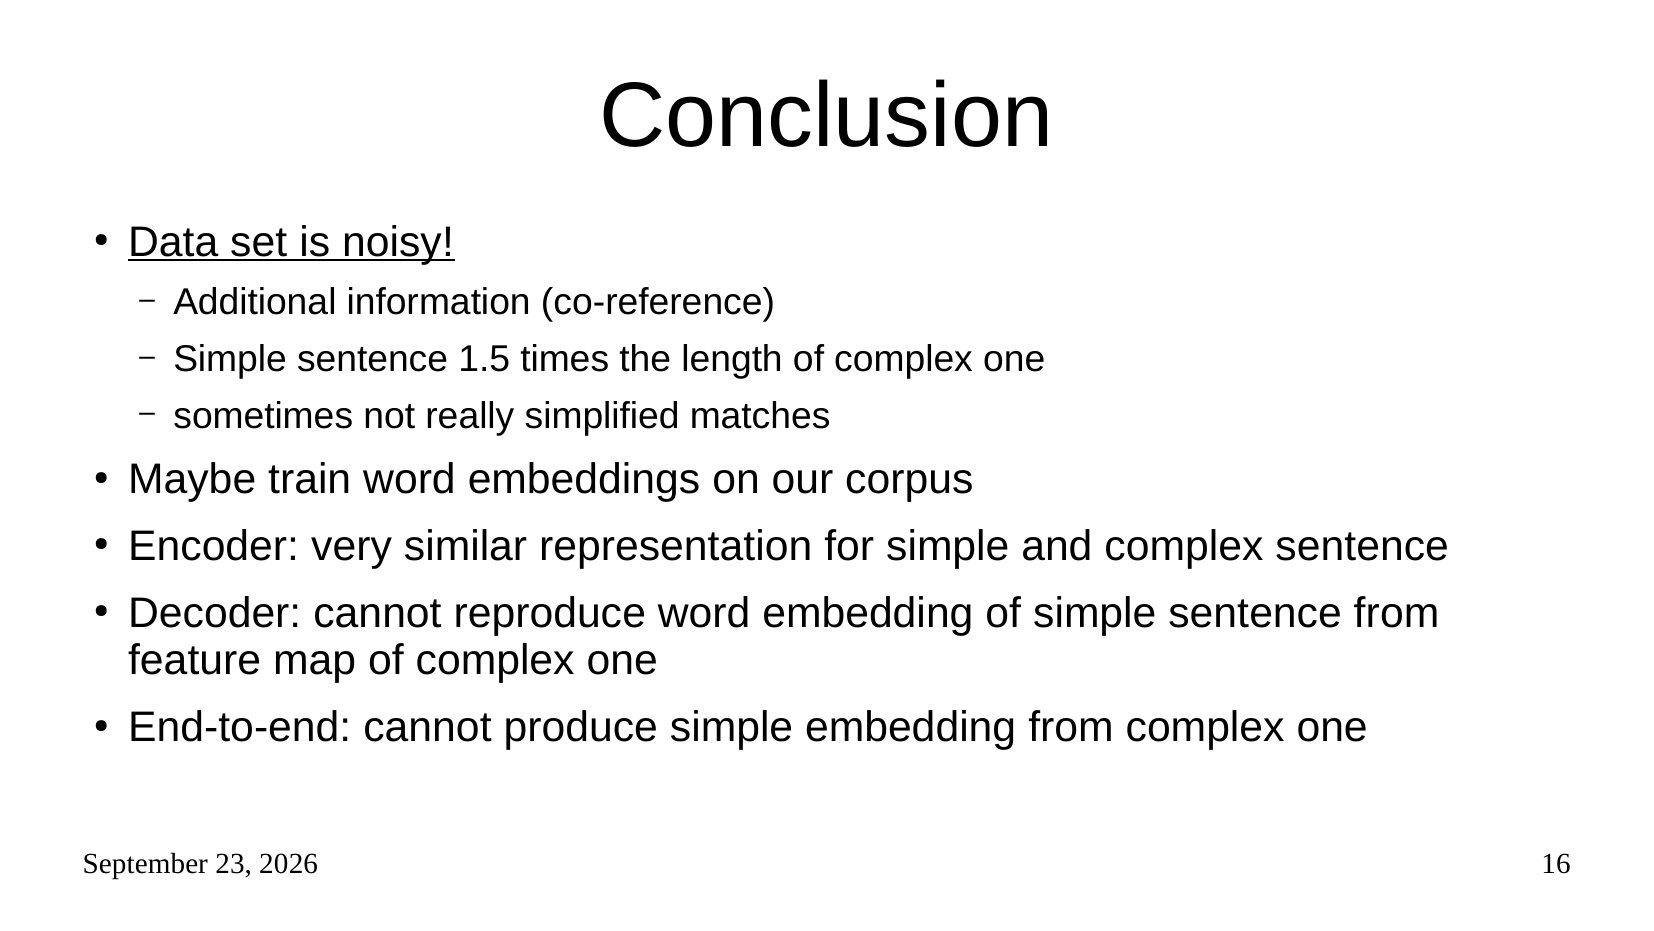

# Conclusion
Data set is noisy!
Additional information (co-reference)
Simple sentence 1.5 times the length of complex one
sometimes not really simplified matches
Maybe train word embeddings on our corpus
Encoder: very similar representation for simple and complex sentence
Decoder: cannot reproduce word embedding of simple sentence from feature map of complex one
End-to-end: cannot produce simple embedding from complex one
16